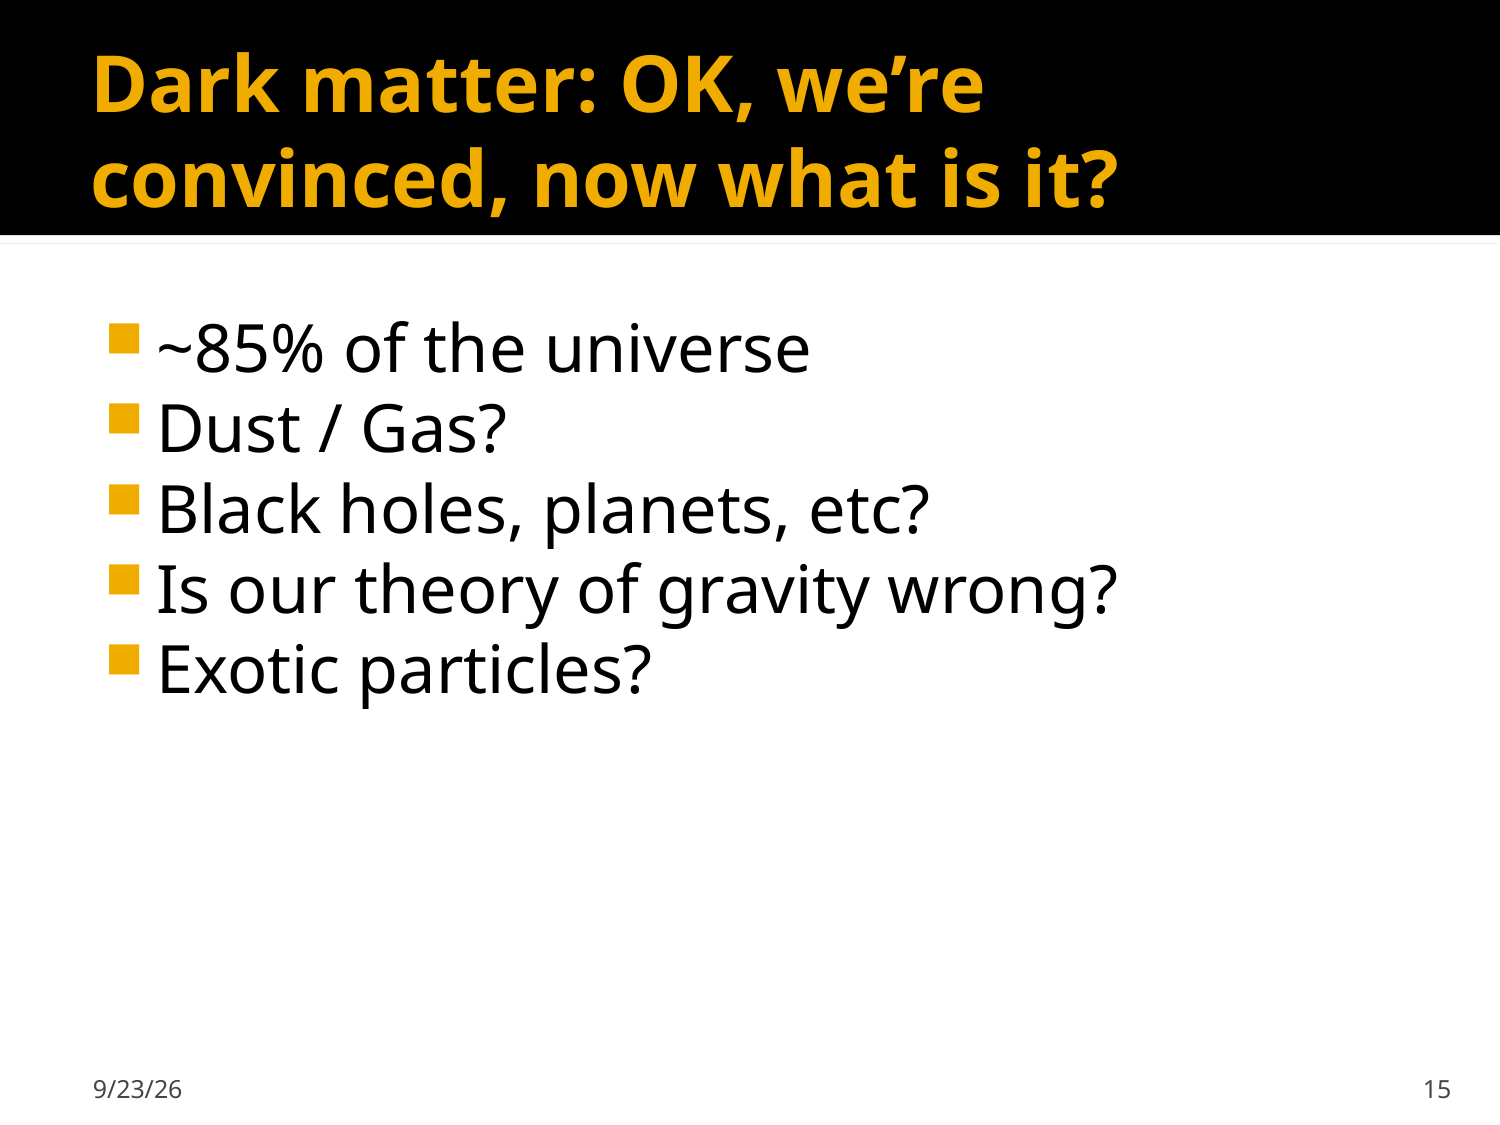

# Dark matter: OK, we’re convinced, now what is it?
~85% of the universe
Dust / Gas?
Black holes, planets, etc?
Is our theory of gravity wrong?
Exotic particles?